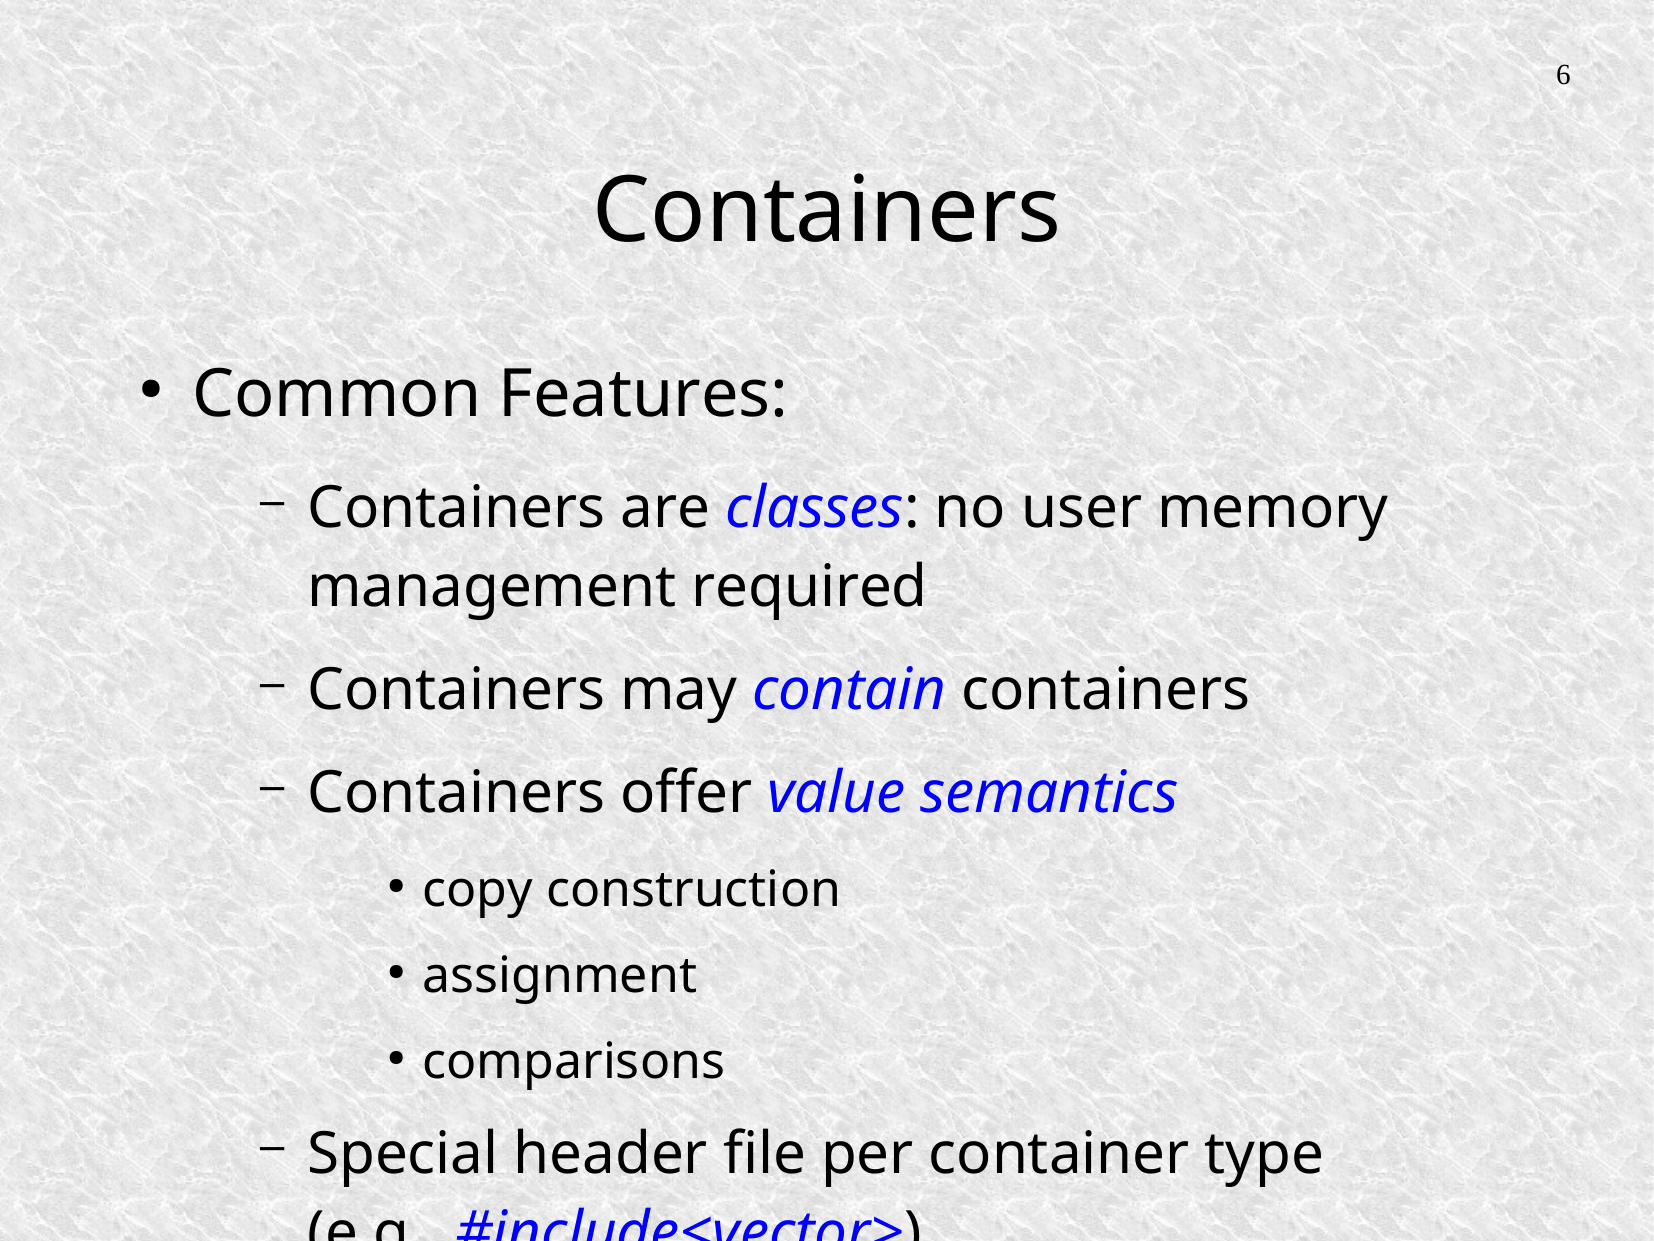

6
# Containers
Common Features:
Containers are classes: no user memory management required
Containers may contain containers
Containers offer value semantics
copy construction
assignment
comparisons
Special header file per container type
(e.g., #include<vector>)